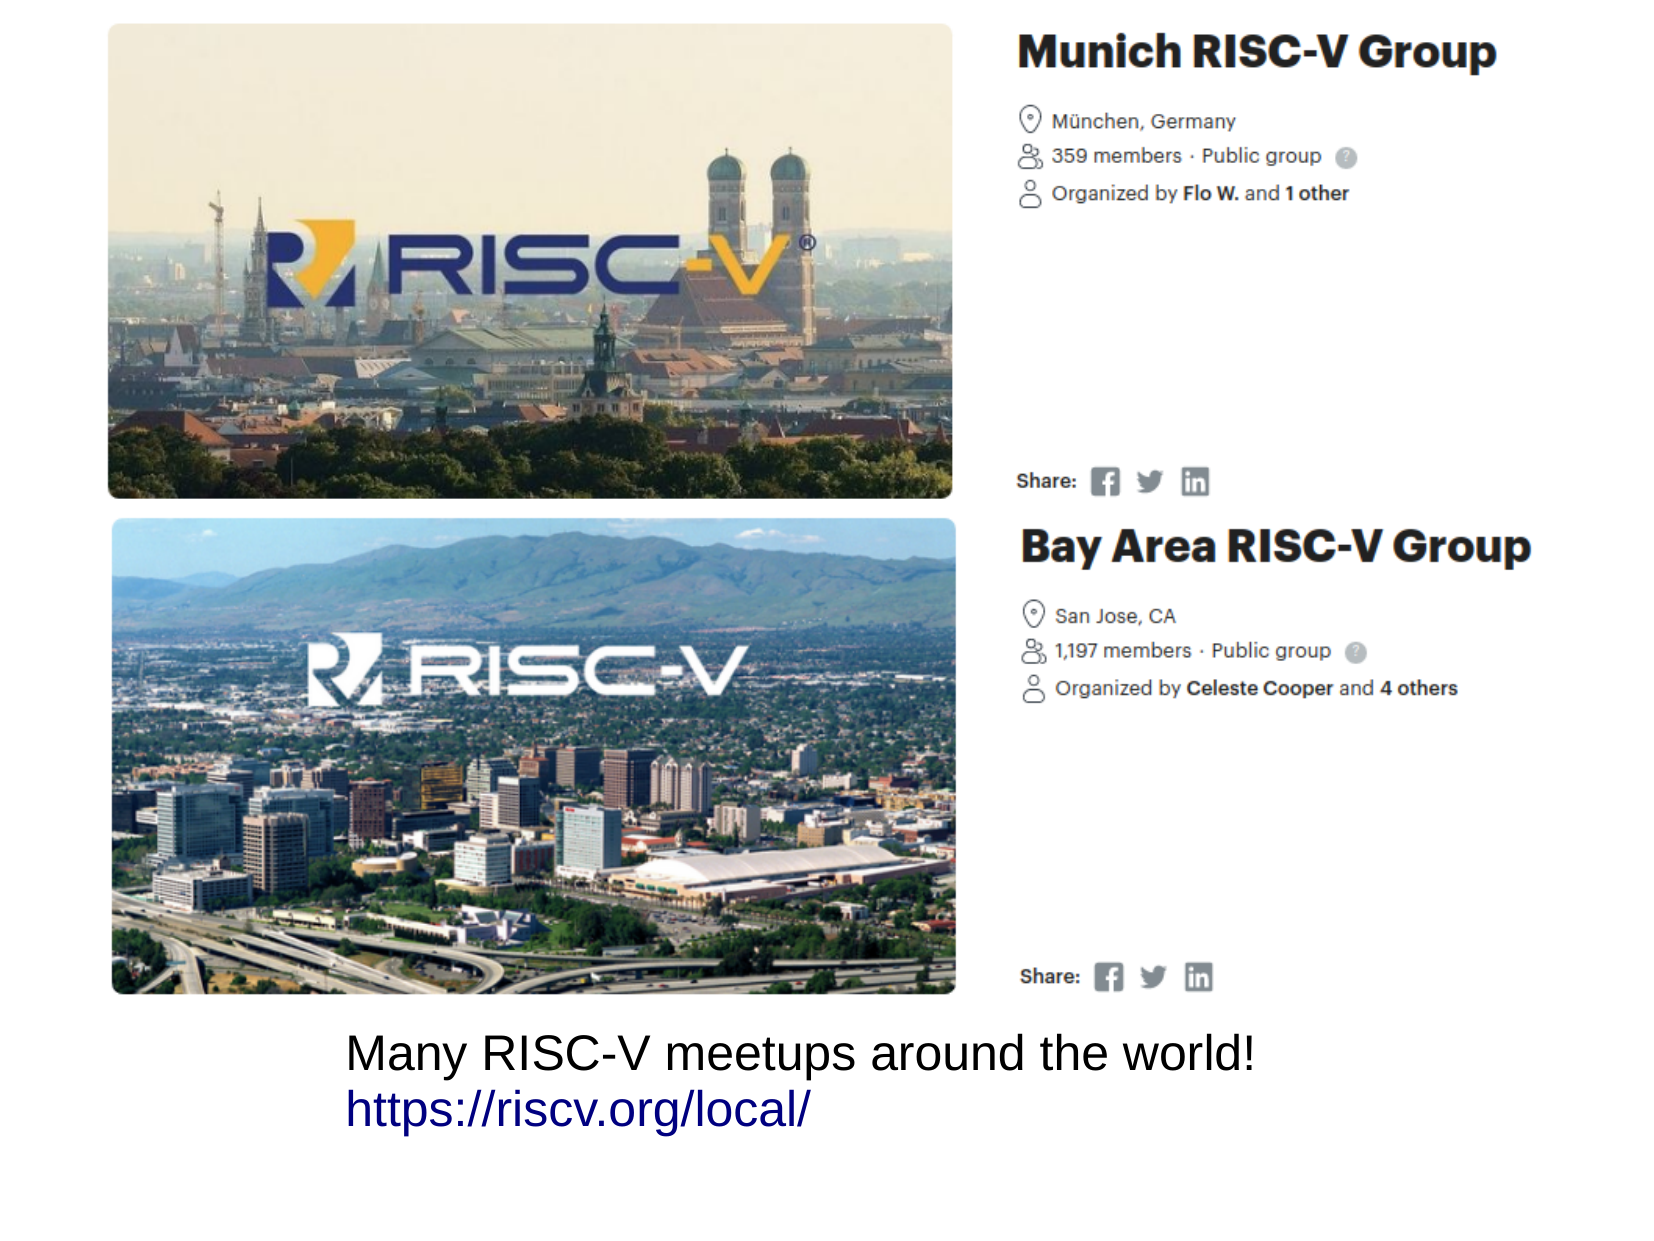

Many RISC-V meetups around the world!
https://riscv.org/local/